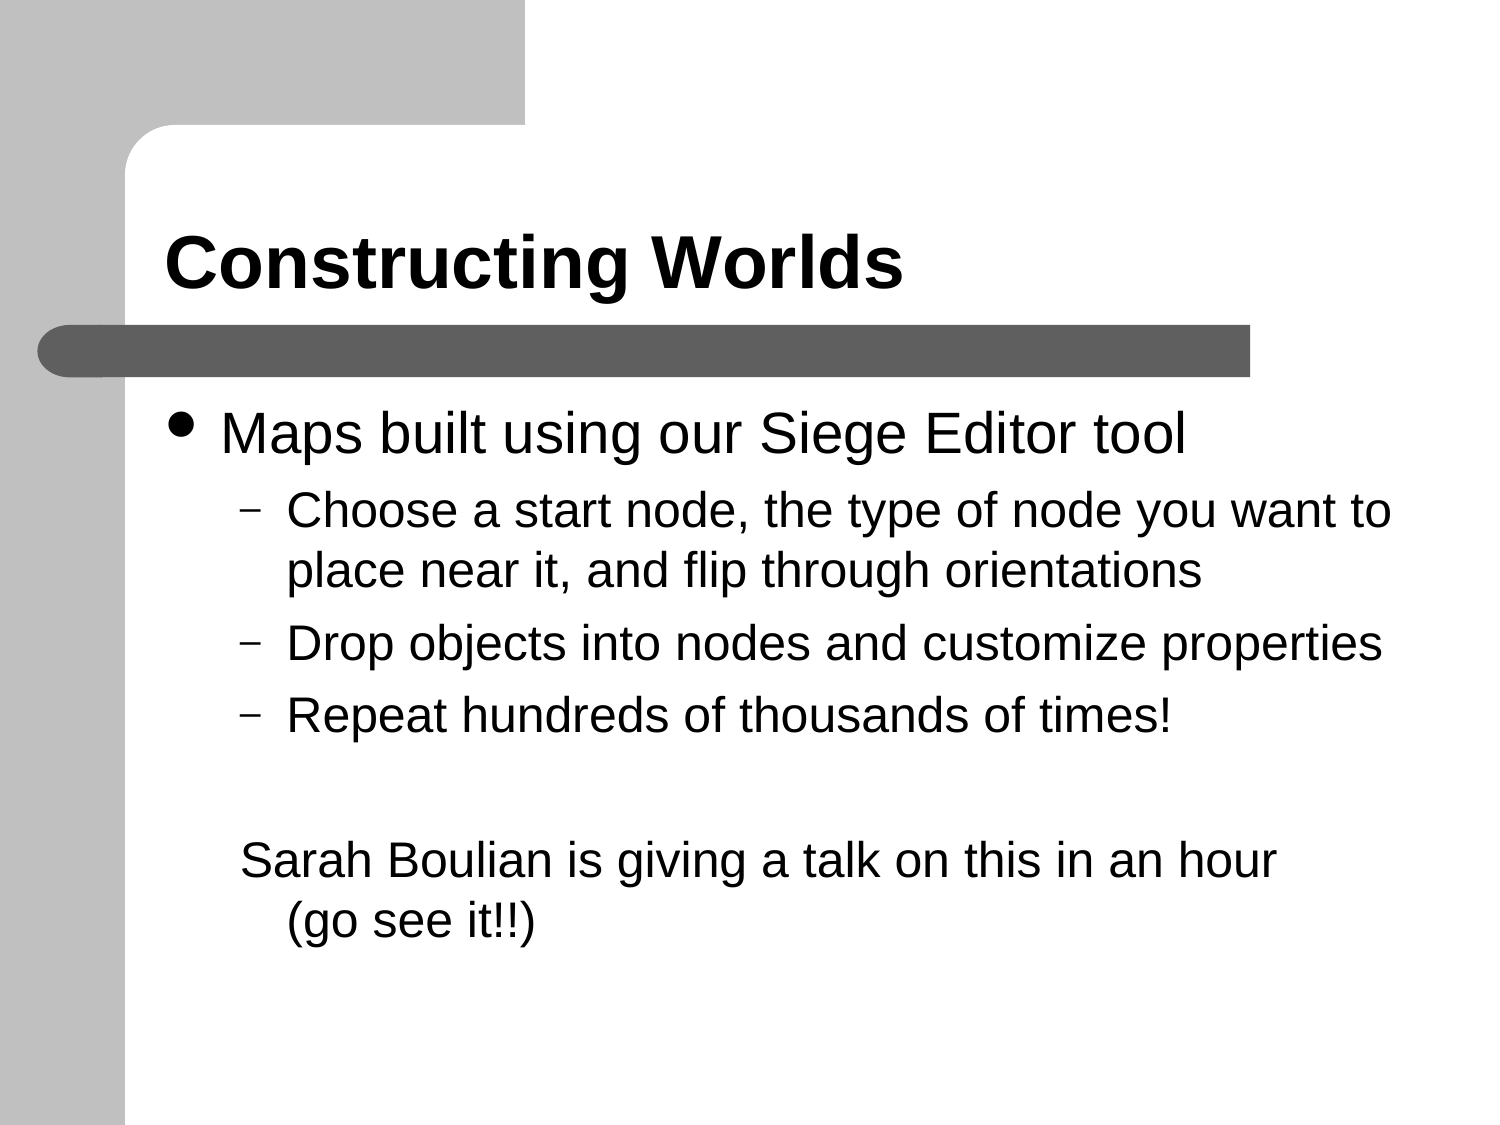

# Constructing Worlds
Maps built using our Siege Editor tool
Choose a start node, the type of node you want to place near it, and flip through orientations
Drop objects into nodes and customize properties
Repeat hundreds of thousands of times!
Sarah Boulian is giving a talk on this in an hour
(go see it!!)